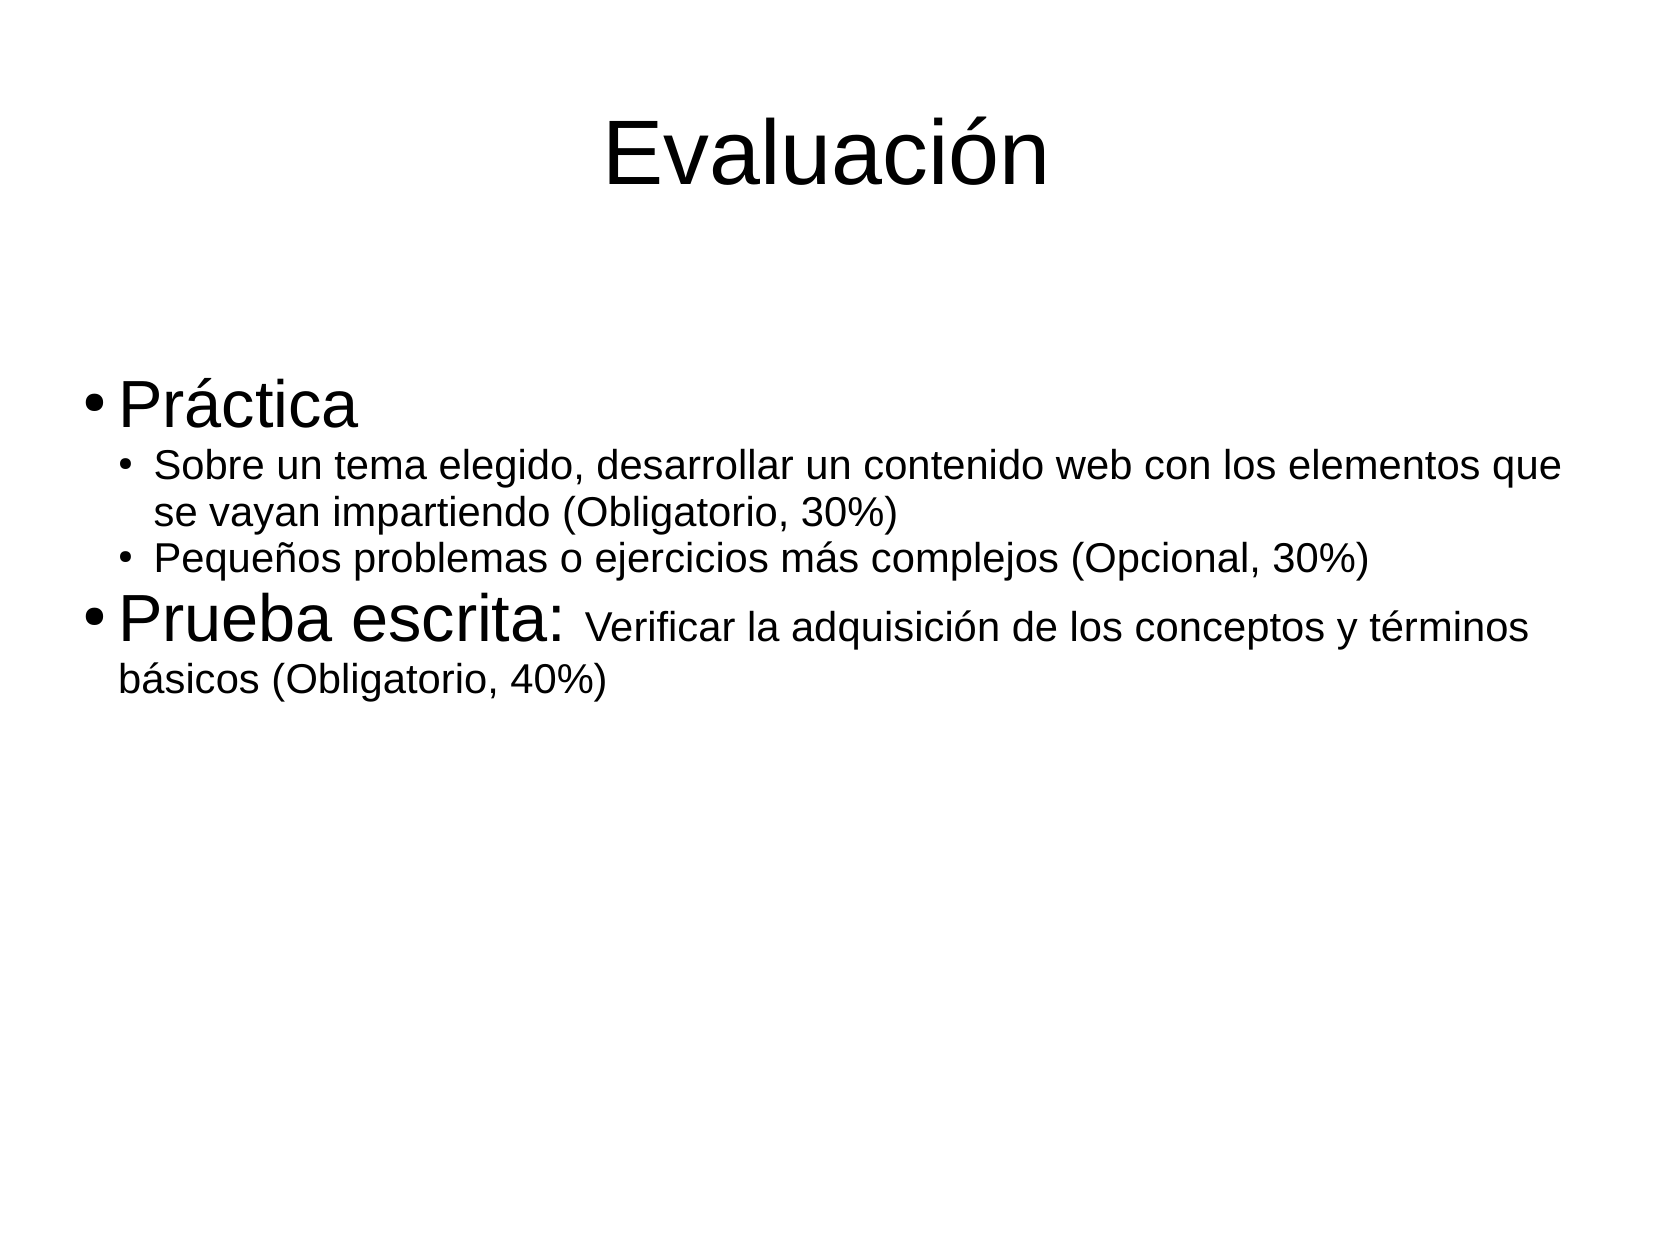

# Evaluación
Práctica
Sobre un tema elegido, desarrollar un contenido web con los elementos que se vayan impartiendo (Obligatorio, 30%)
Pequeños problemas o ejercicios más complejos (Opcional, 30%)
Prueba escrita: Verificar la adquisición de los conceptos y términos básicos (Obligatorio, 40%)